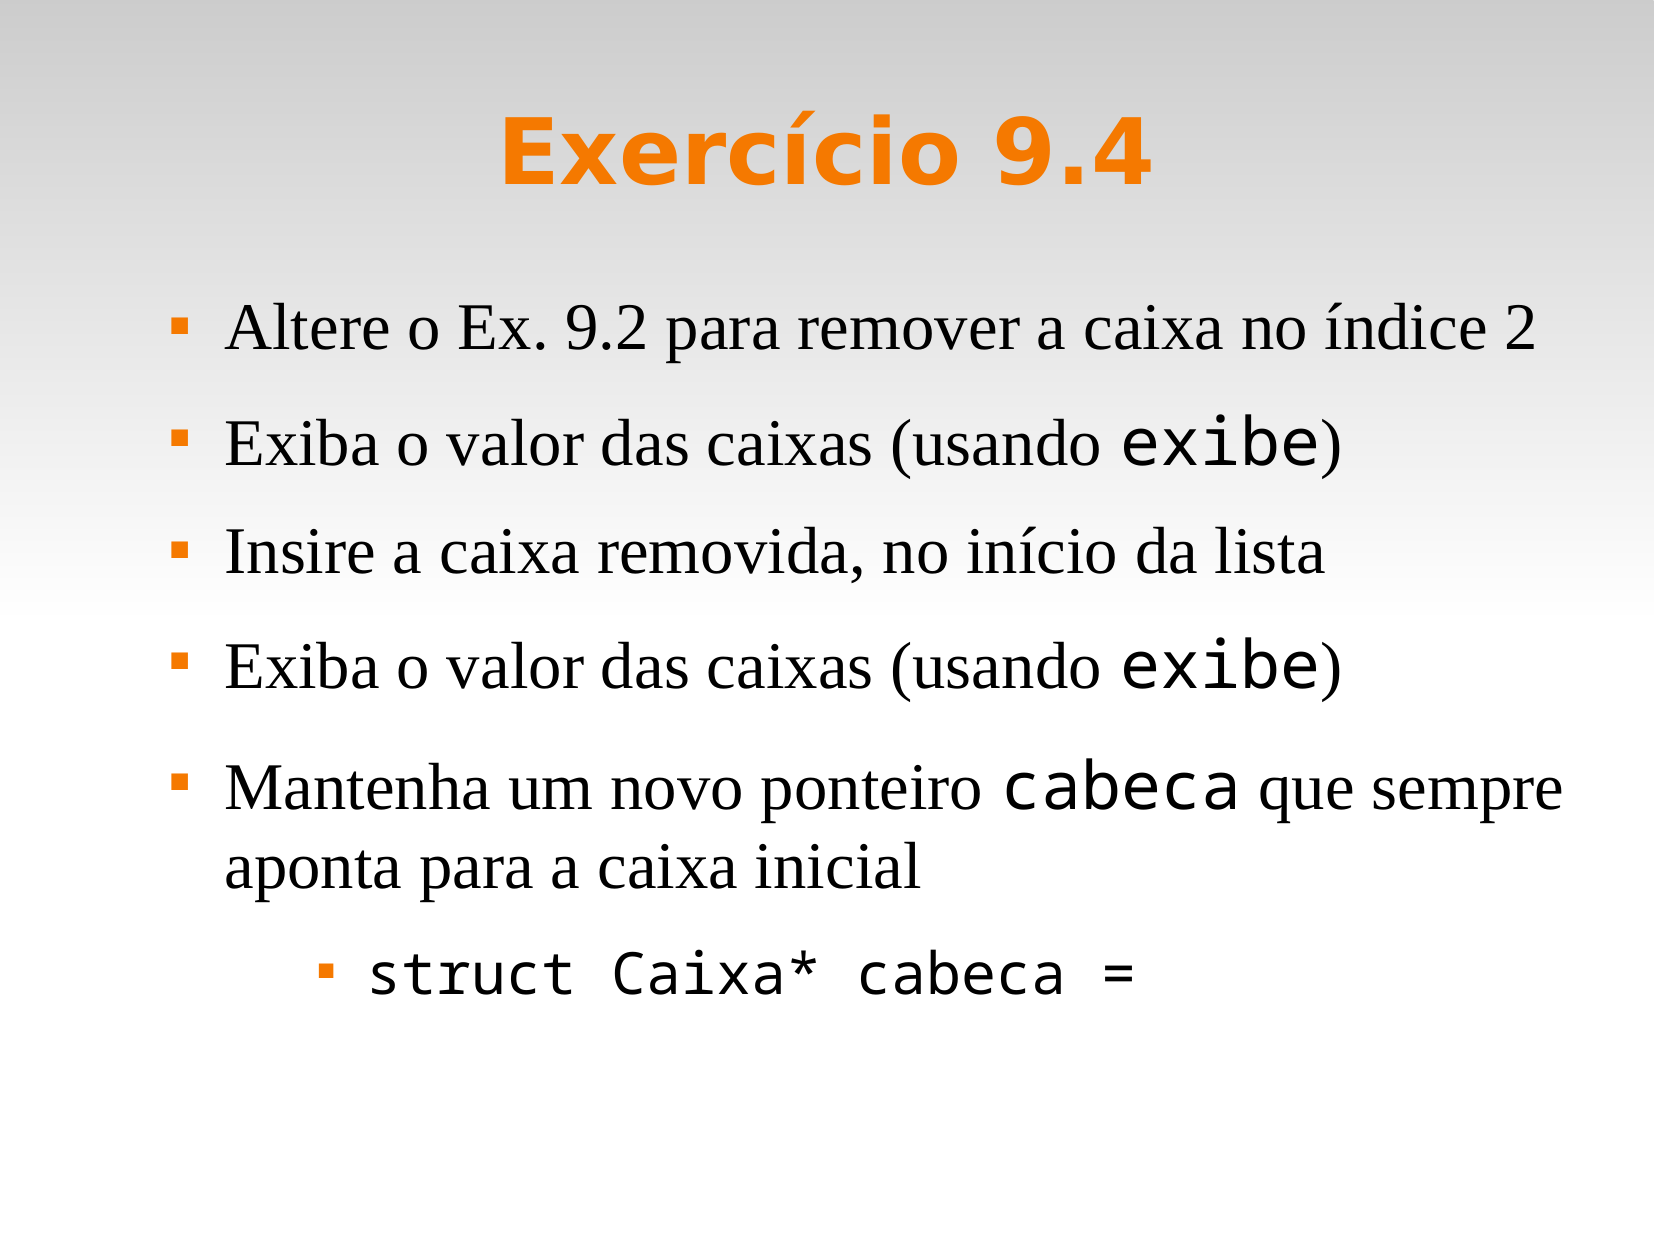

# Exercício 9.4
Altere o Ex. 9.2 para remover a caixa no índice 2
Exiba o valor das caixas (usando exibe)
Insire a caixa removida, no início da lista
Exiba o valor das caixas (usando exibe)
Mantenha um novo ponteiro cabeca que sempre aponta para a caixa inicial
struct Caixa* cabeca =